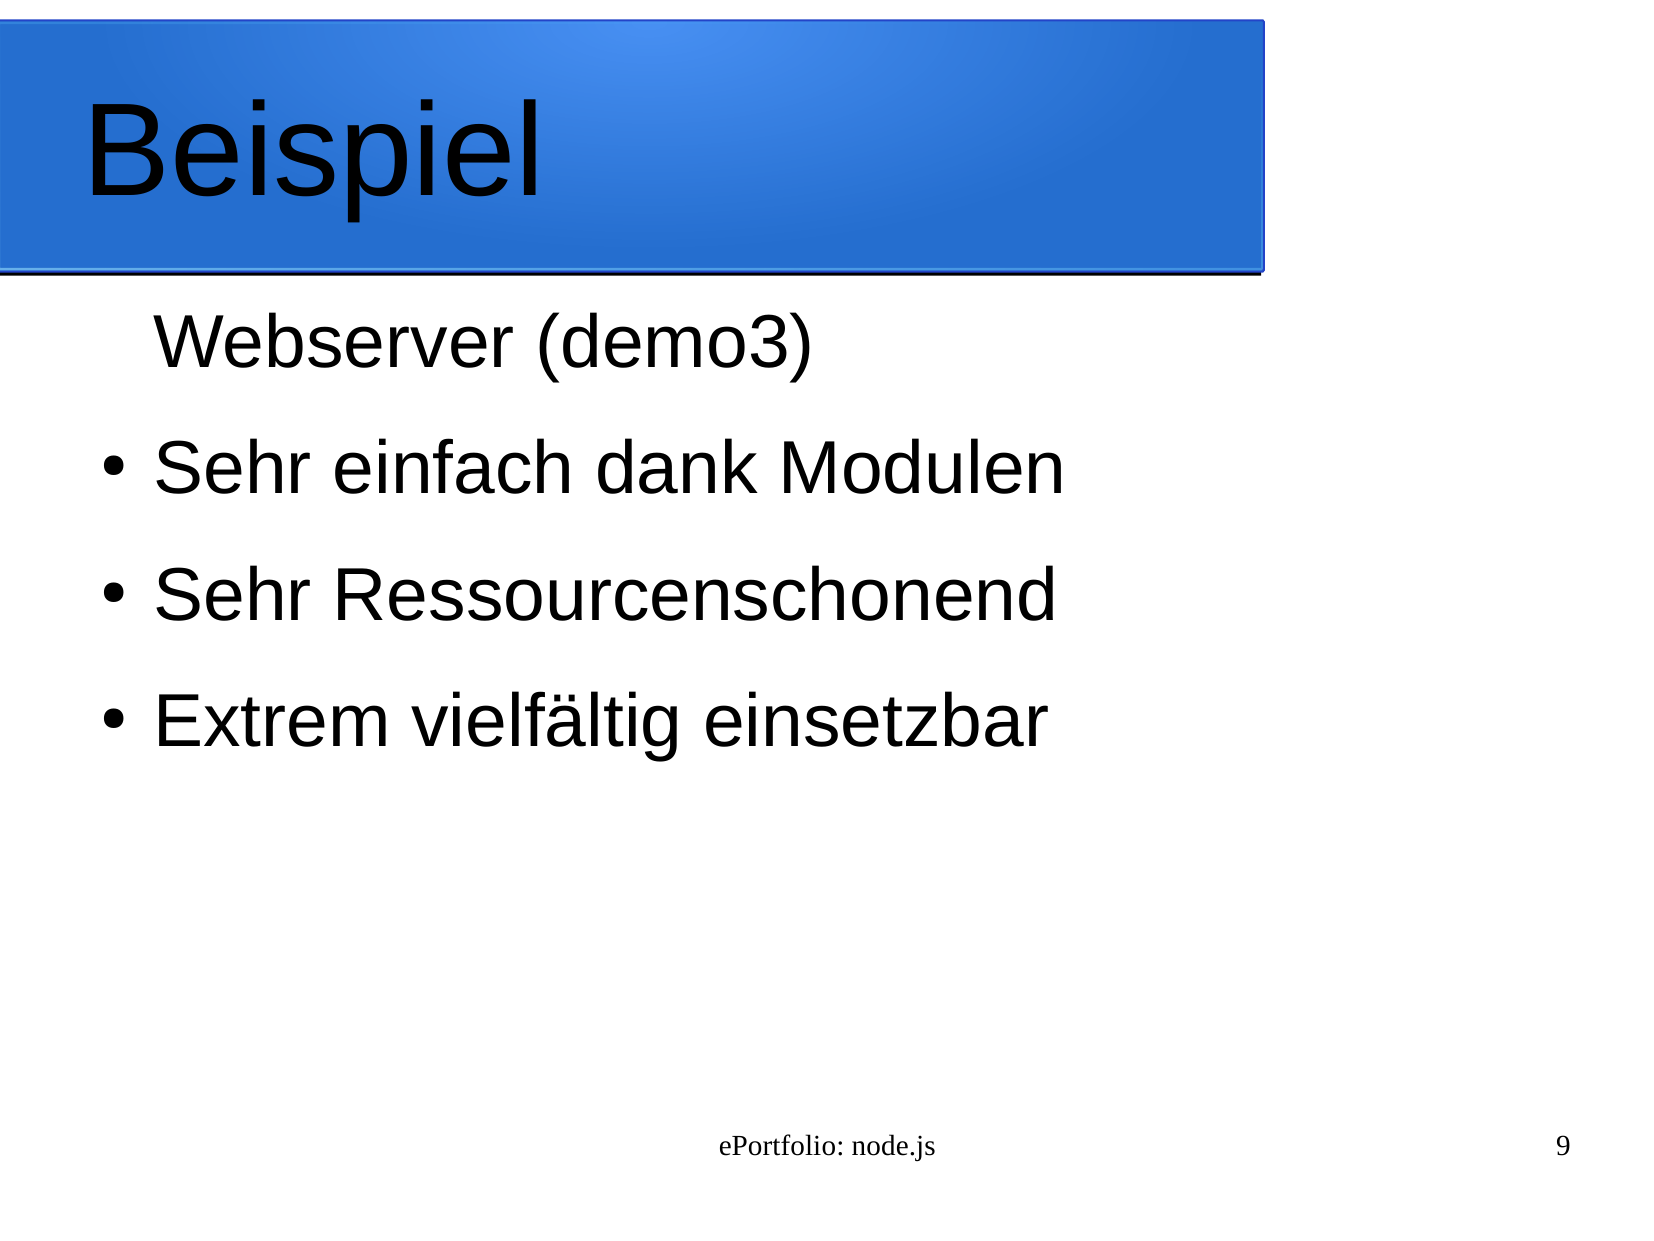

# Beispiel
Webserver (demo3)
Sehr einfach dank Modulen
Sehr Ressourcenschonend
Extrem vielfältig einsetzbar
ePortfolio: node.js
9